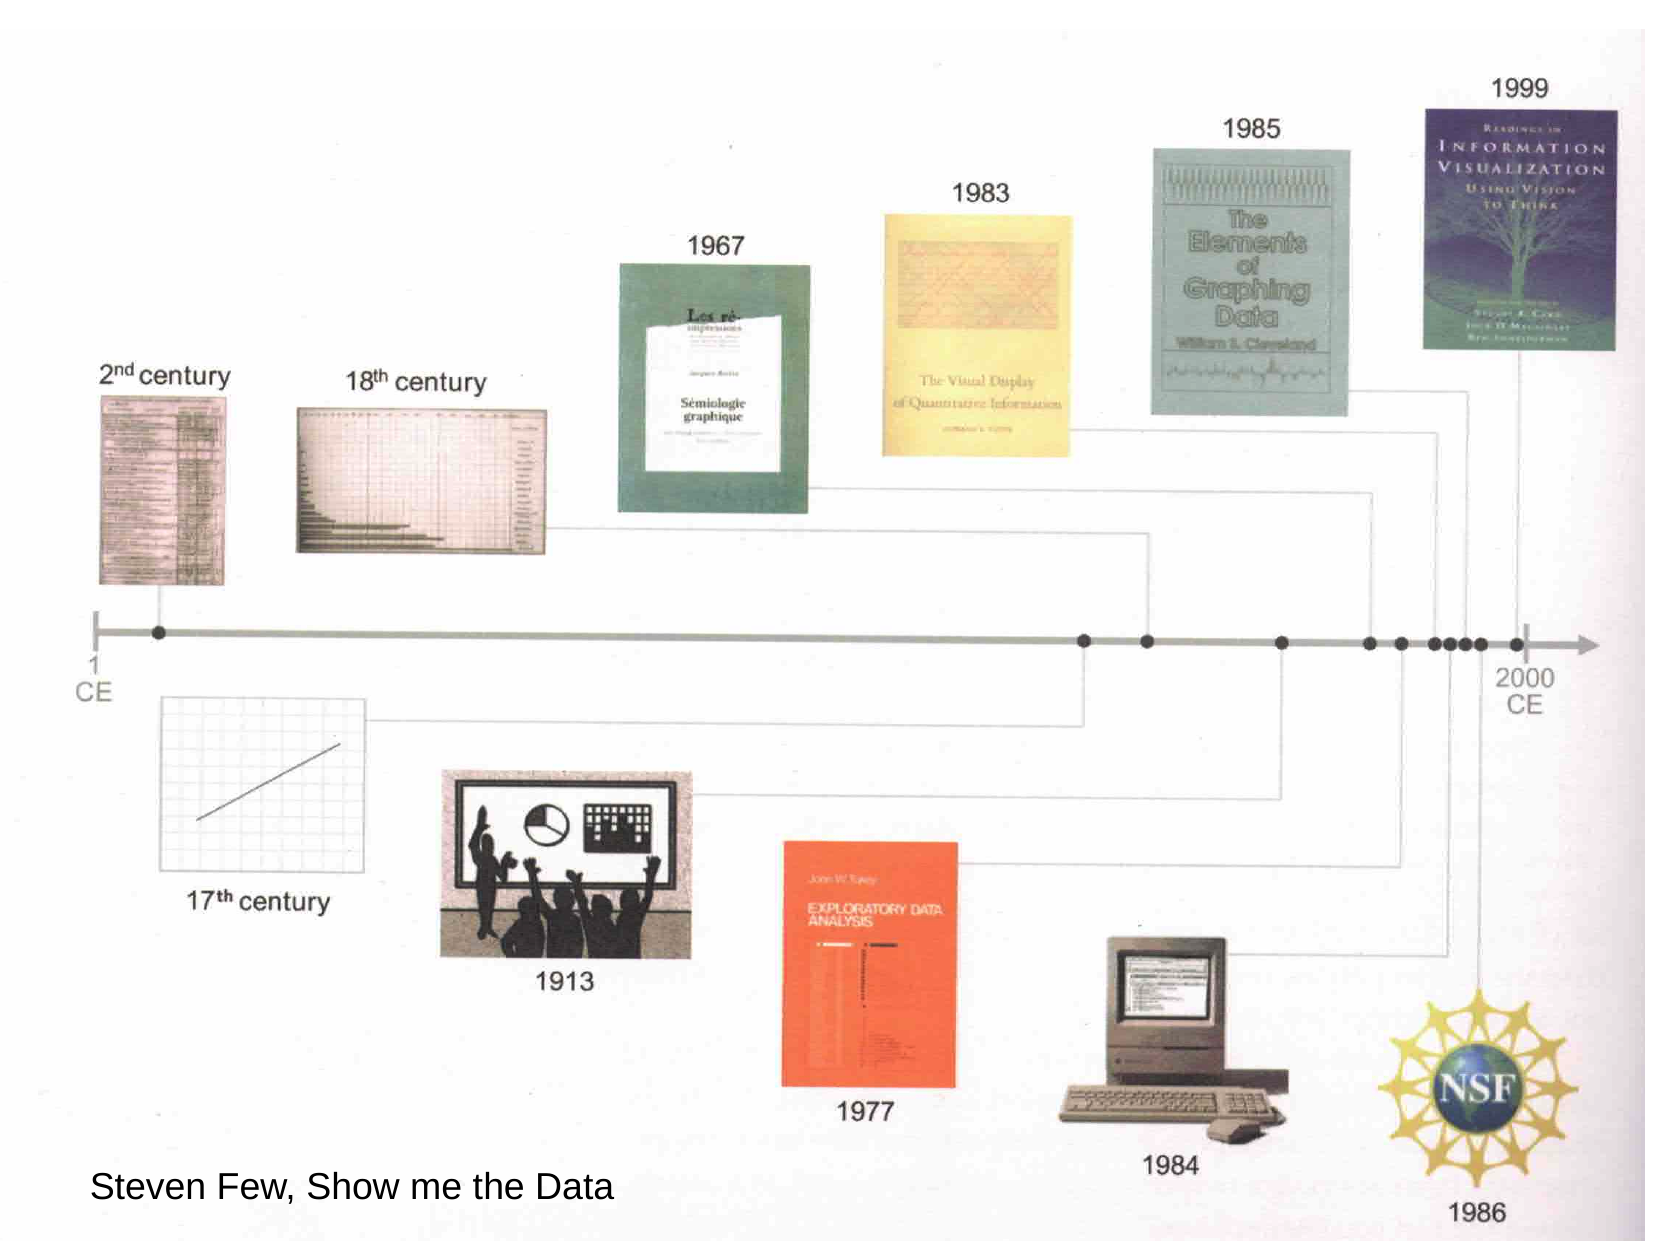

#
Steven Few, Show me the Data